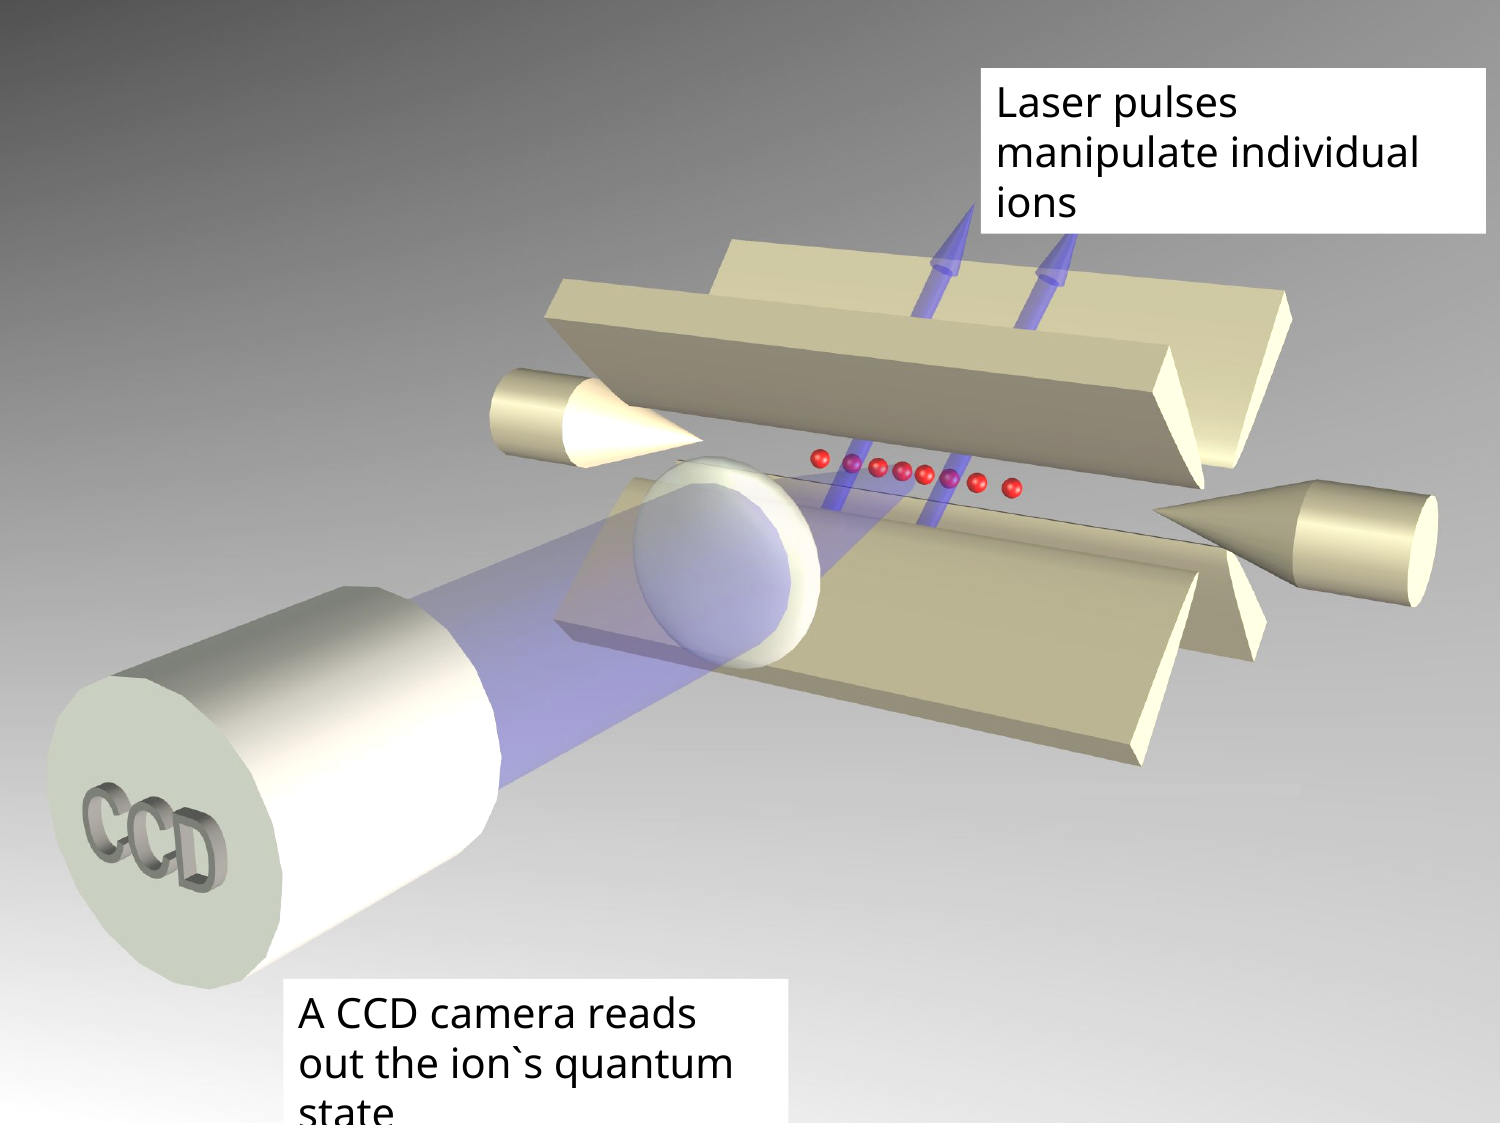

Laser pulses manipulate individual ions
A CCD camera reads out the ion`s quantum state